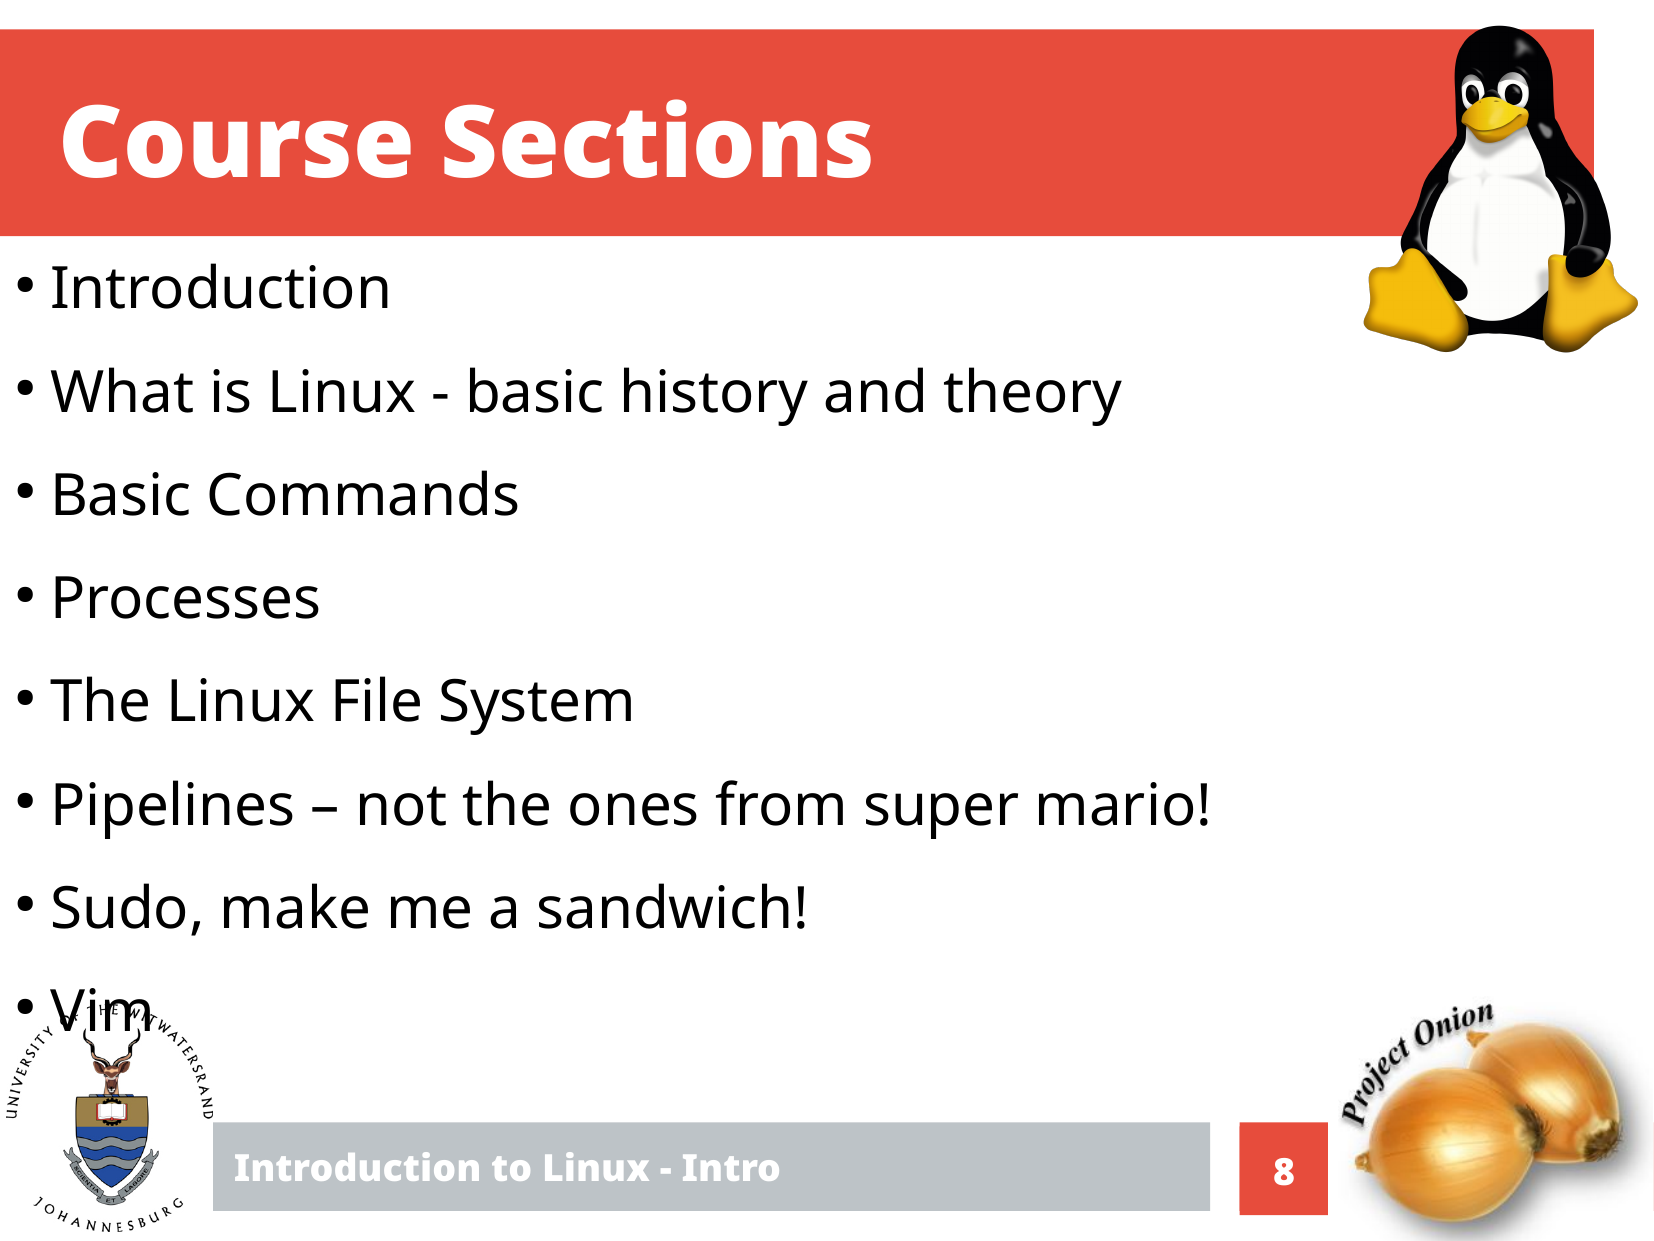

# Course Sections
Introduction
What is Linux - basic history and theory
Basic Commands
Processes
The Linux File System
Pipelines – not the ones from super mario!
Sudo, make me a sandwich!
Vim
 Introduction to Linux - Intro
8